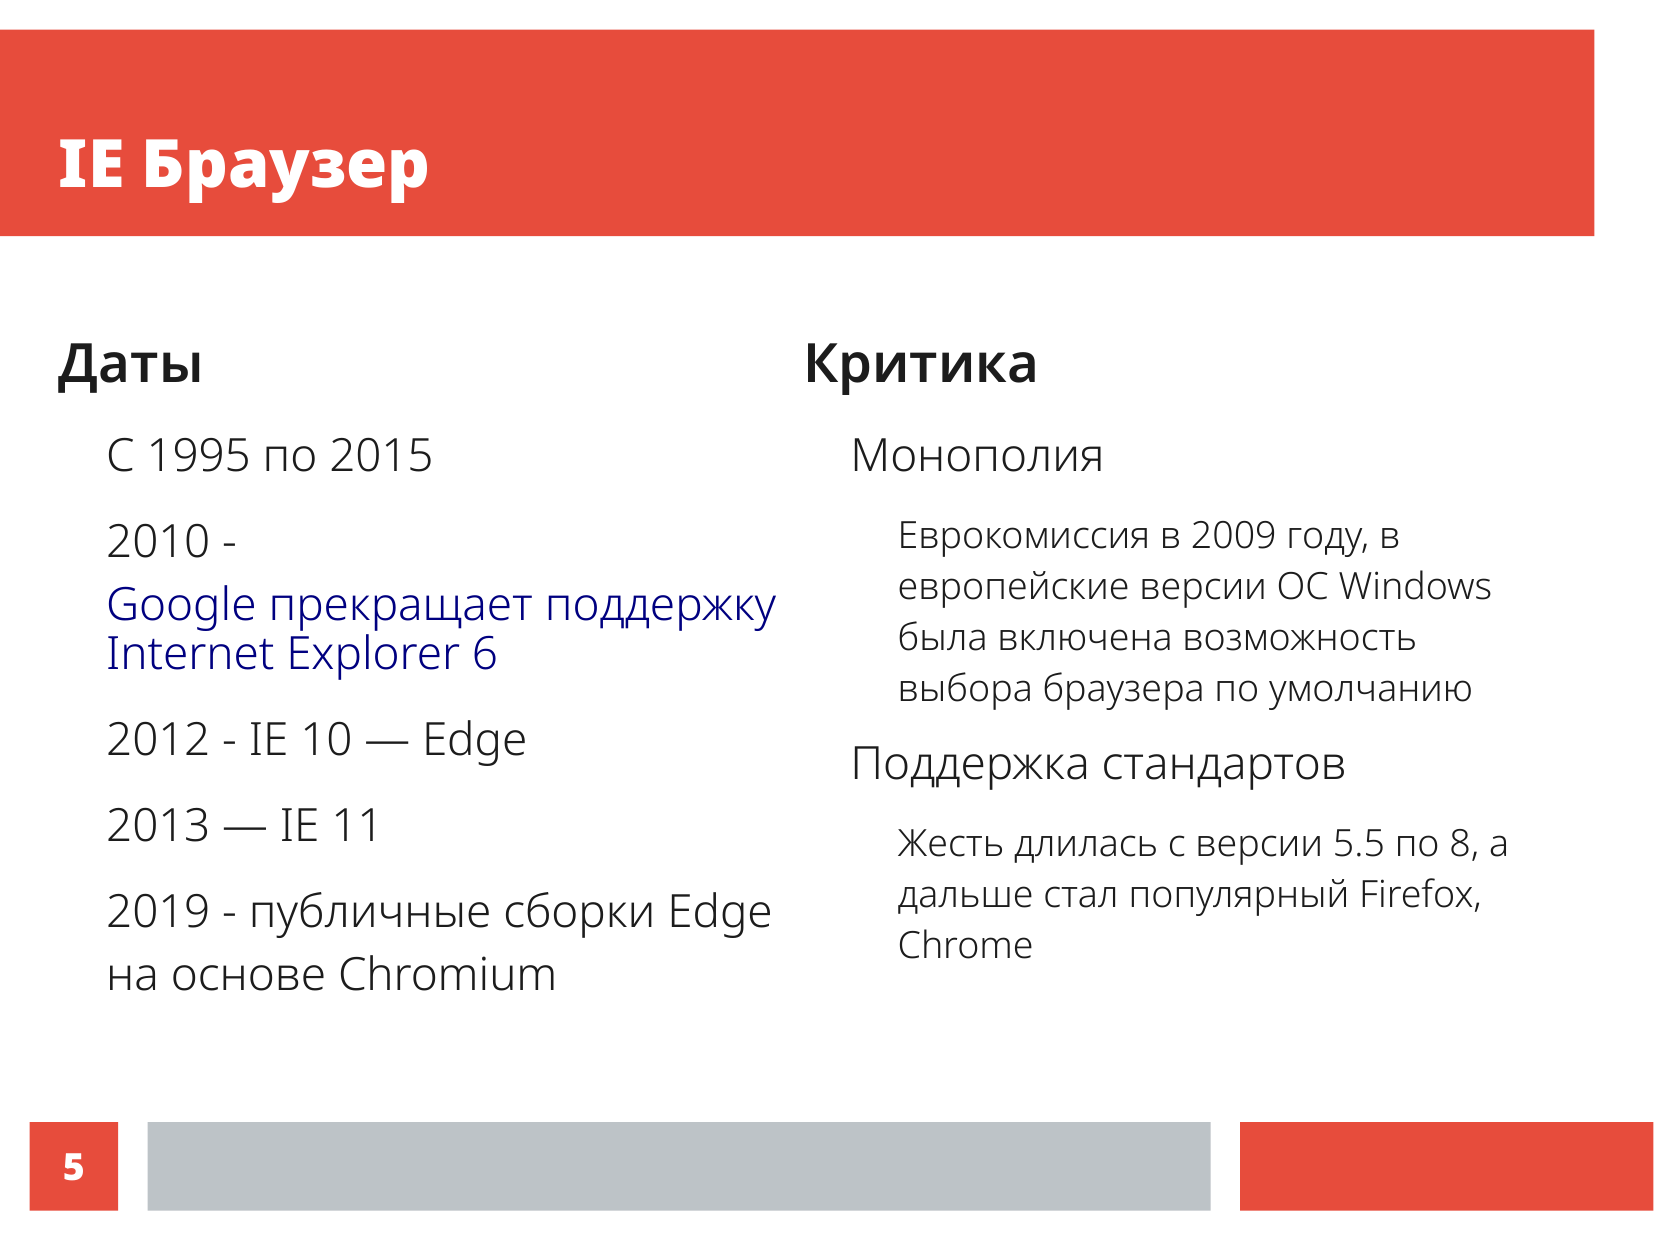

# IE Браузер
Даты
С 1995 по 2015
2010 - Google прекращает поддержку Internet Explorer 6
2012 - IE 10 — Edge
2013 — IE 11
2019 - публичные сборки Edge на основе Chromium
Критика
Монополия
Еврокомиссия в 2009 году, в европейские версии ОС Windows была включена возможность выбора браузера по умолчанию
Поддержка стандартов
Жесть длилась с версии 5.5 по 8, а дальше стал популярный Firefox, Chrome
5